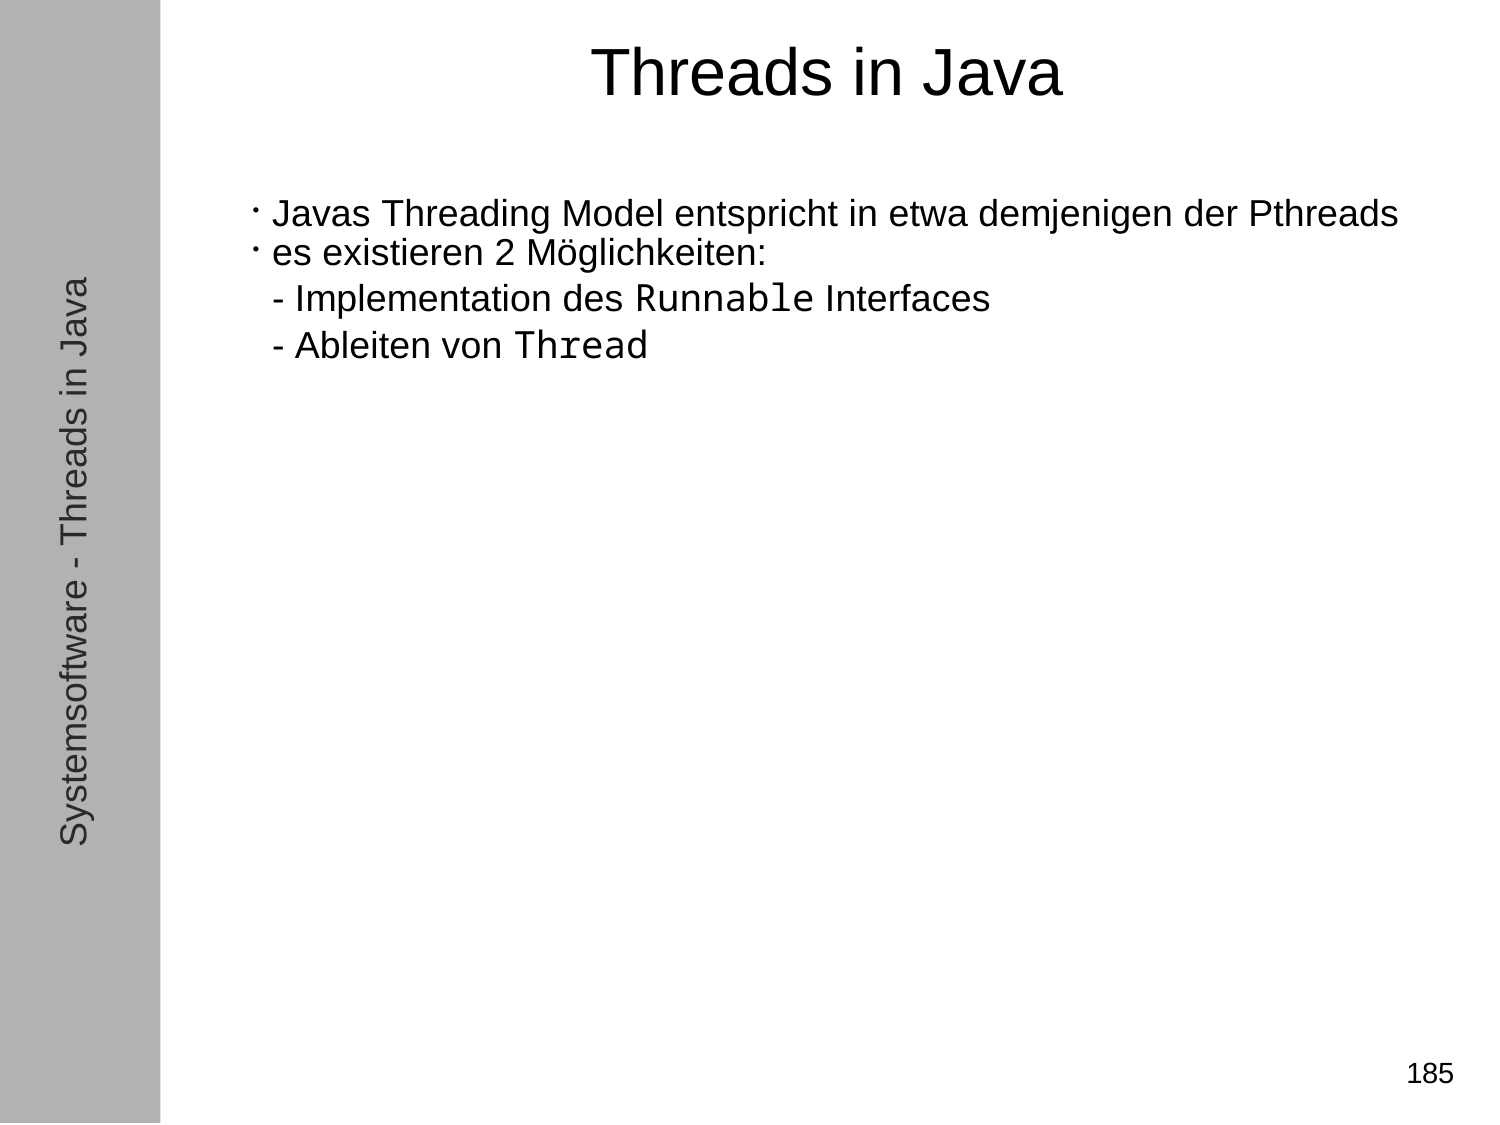

Threads in Java
Javas Threading Model entspricht in etwa demjenigen der Pthreads
es existieren 2 Möglichkeiten:
- Implementation des Runnable Interfaces
- Ableiten von Thread
Systemsoftware - Threads in Java